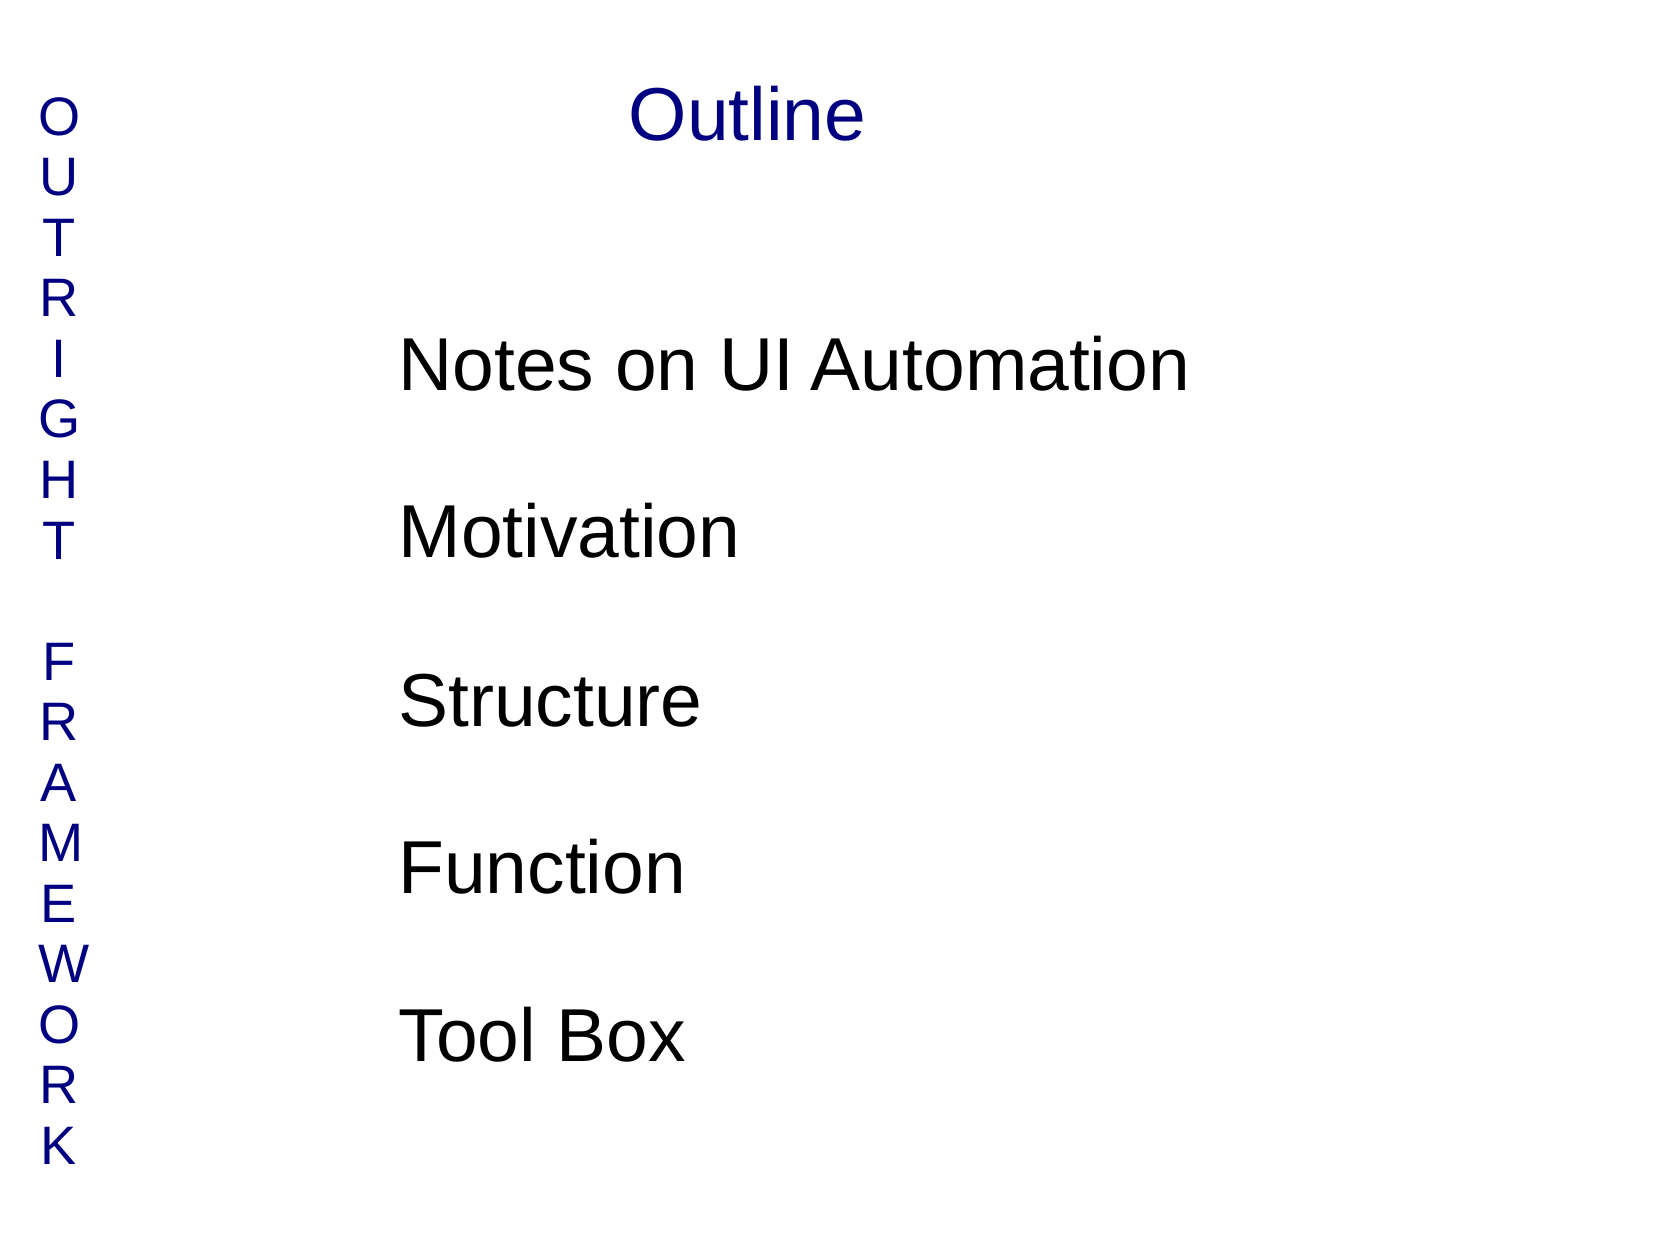

Outline
OUTRIGHT FRAMEWORK
Notes on UI Automation
Motivation
Structure
Function
Tool Box